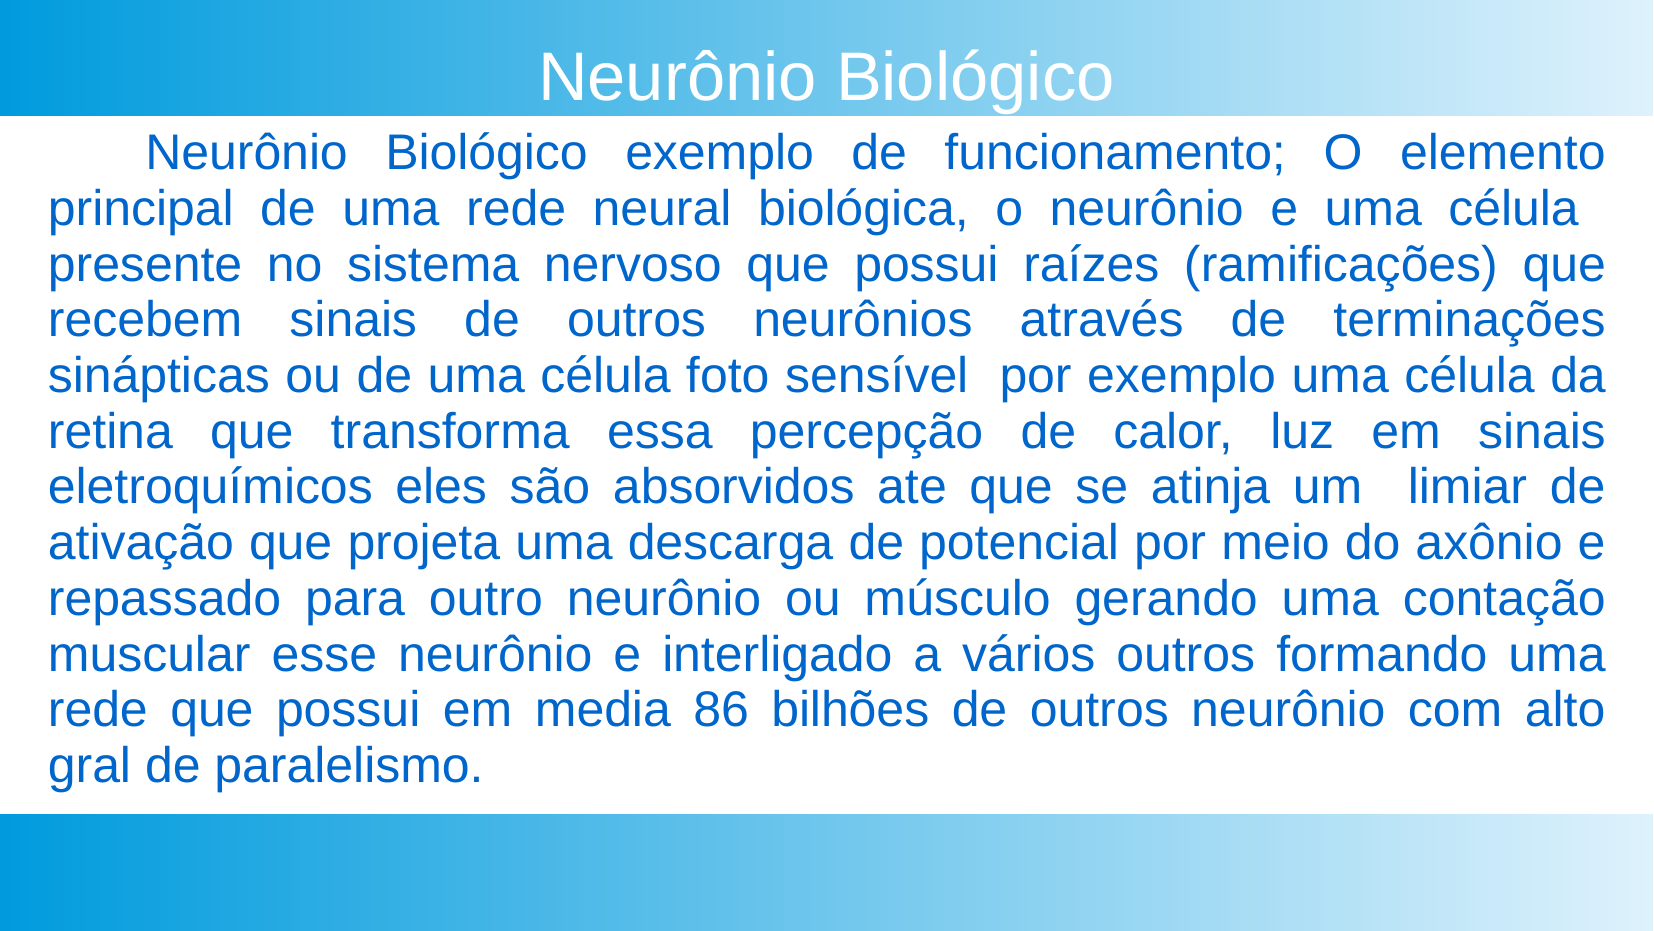

# Neurônio Biológico
 	Neurônio Biológico exemplo de funcionamento; O elemento principal de uma rede neural biológica, o neurônio e uma célula presente no sistema nervoso que possui raízes (ramificações) que recebem sinais de outros neurônios através de terminações sinápticas ou de uma célula foto sensível por exemplo uma célula da retina que transforma essa percepção de calor, luz em sinais eletroquímicos eles são absorvidos ate que se atinja um limiar de ativação que projeta uma descarga de potencial por meio do axônio e repassado para outro neurônio ou músculo gerando uma contação muscular esse neurônio e interligado a vários outros formando uma rede que possui em media 86 bilhões de outros neurônio com alto gral de paralelismo.